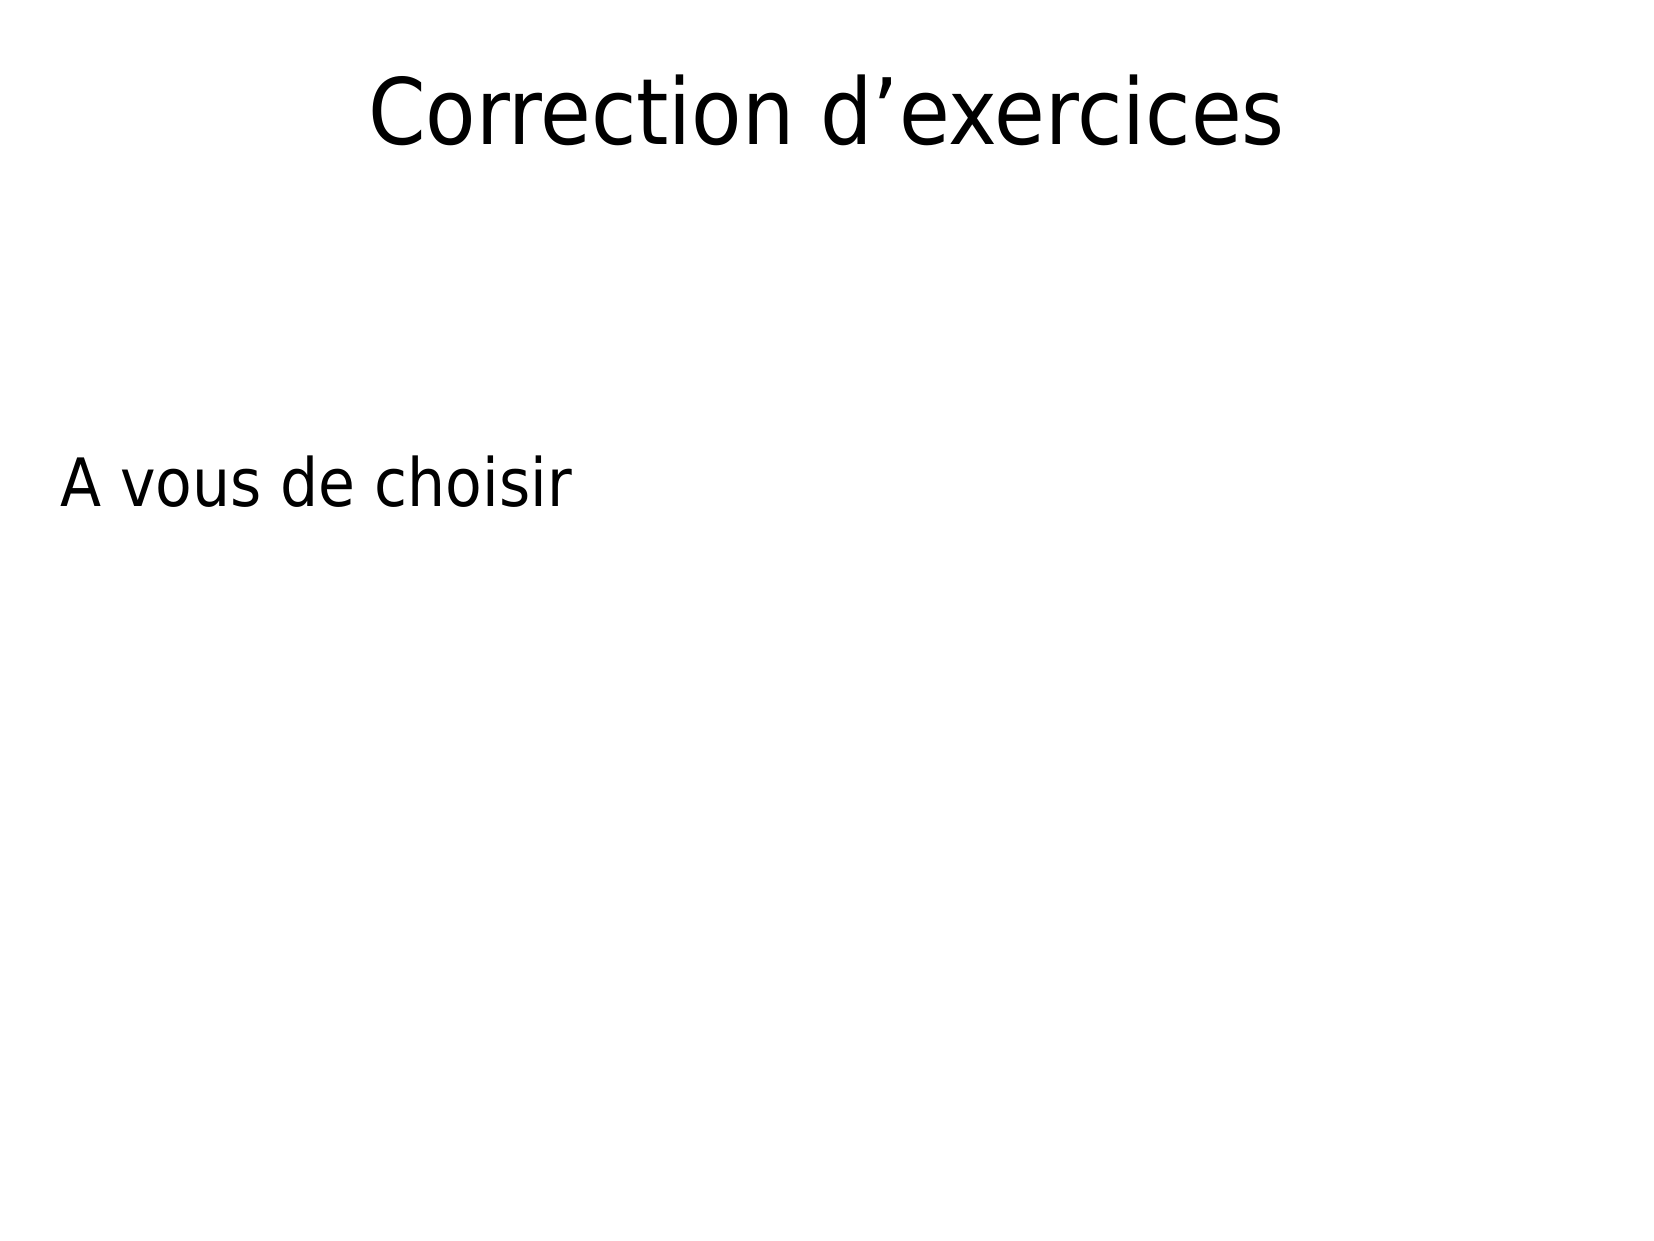

# Correction d’exercices
 A vous de choisir